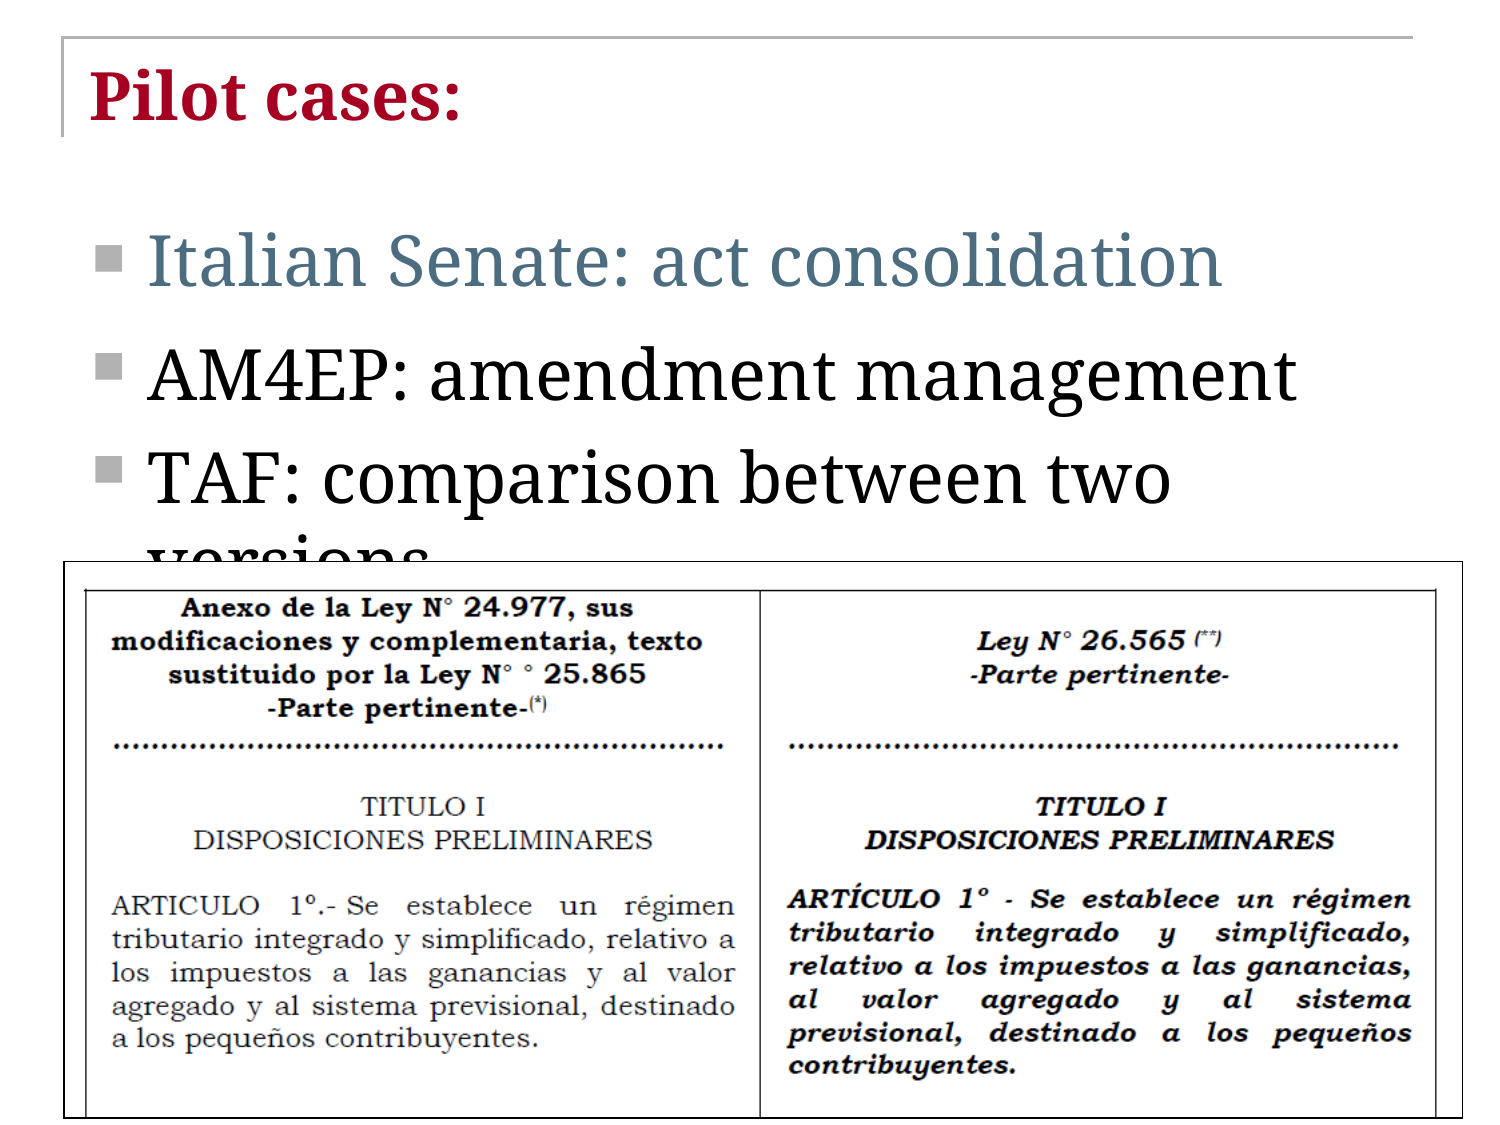

# Pilot cases:
Italian Senate: act consolidation
AM4EP: amendment management
TAF: comparison between two versions